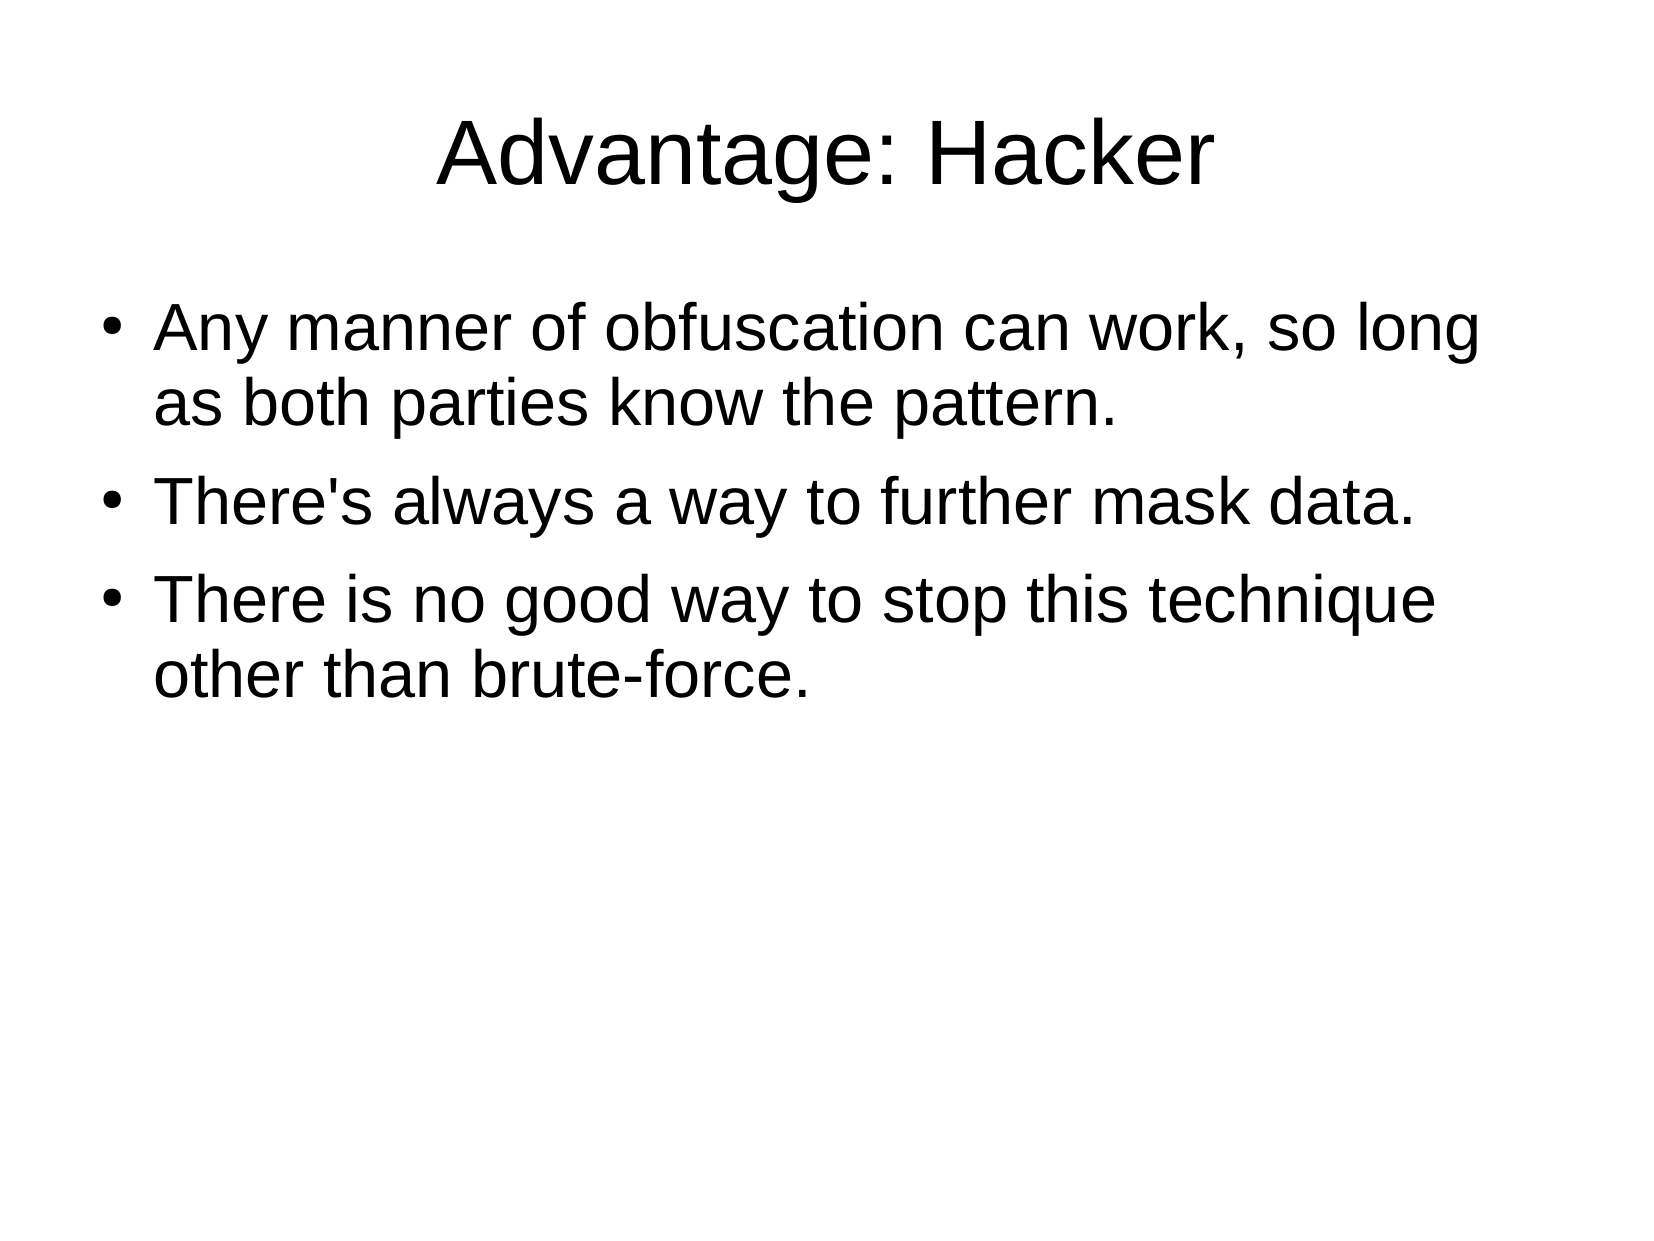

# Advantage: Hacker
Any manner of obfuscation can work, so long as both parties know the pattern.
There's always a way to further mask data.
There is no good way to stop this technique other than brute-force.